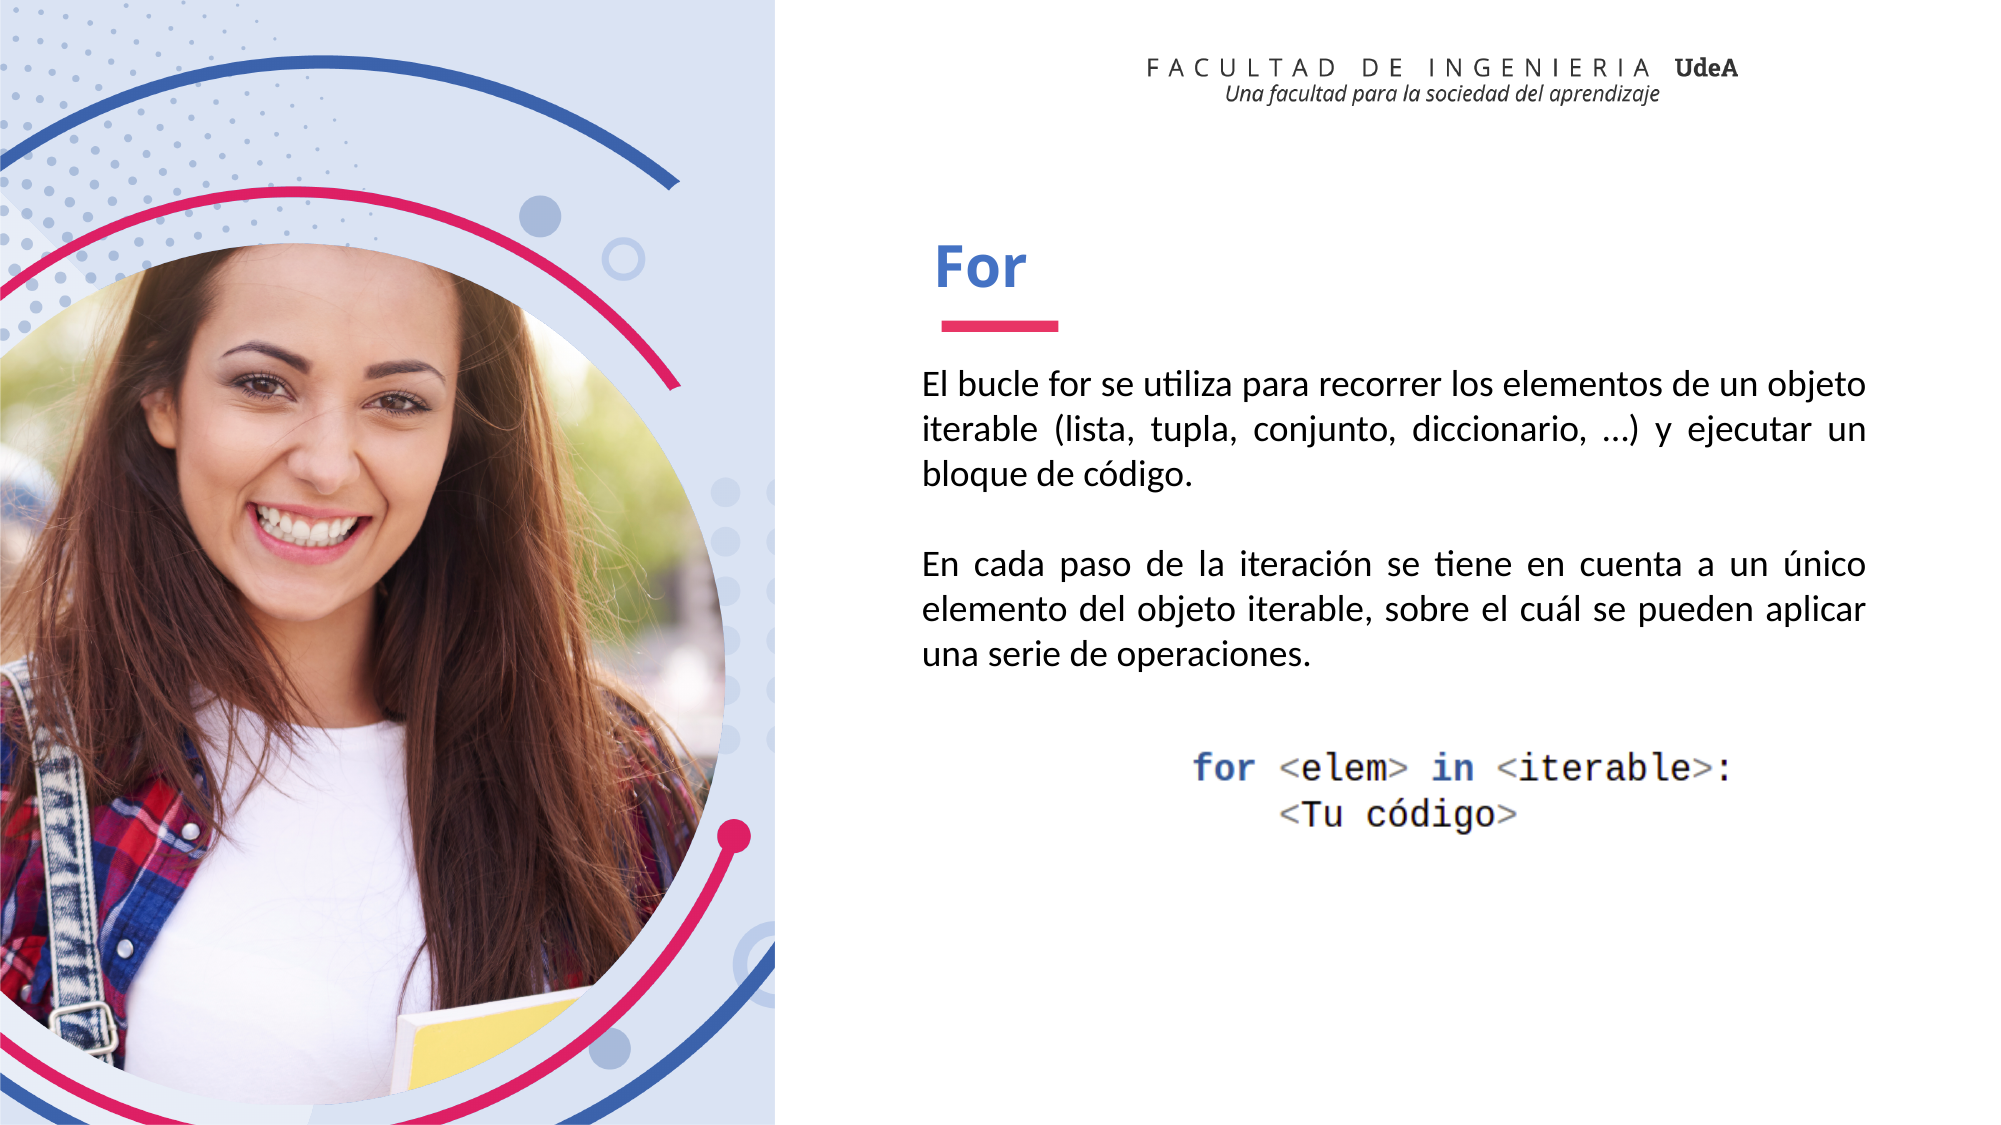

For
El bucle for se utiliza para recorrer los elementos de un objeto iterable (lista, tupla, conjunto, diccionario, …) y ejecutar un bloque de código.
En cada paso de la iteración se tiene en cuenta a un único elemento del objeto iterable, sobre el cuál se pueden aplicar una serie de operaciones.